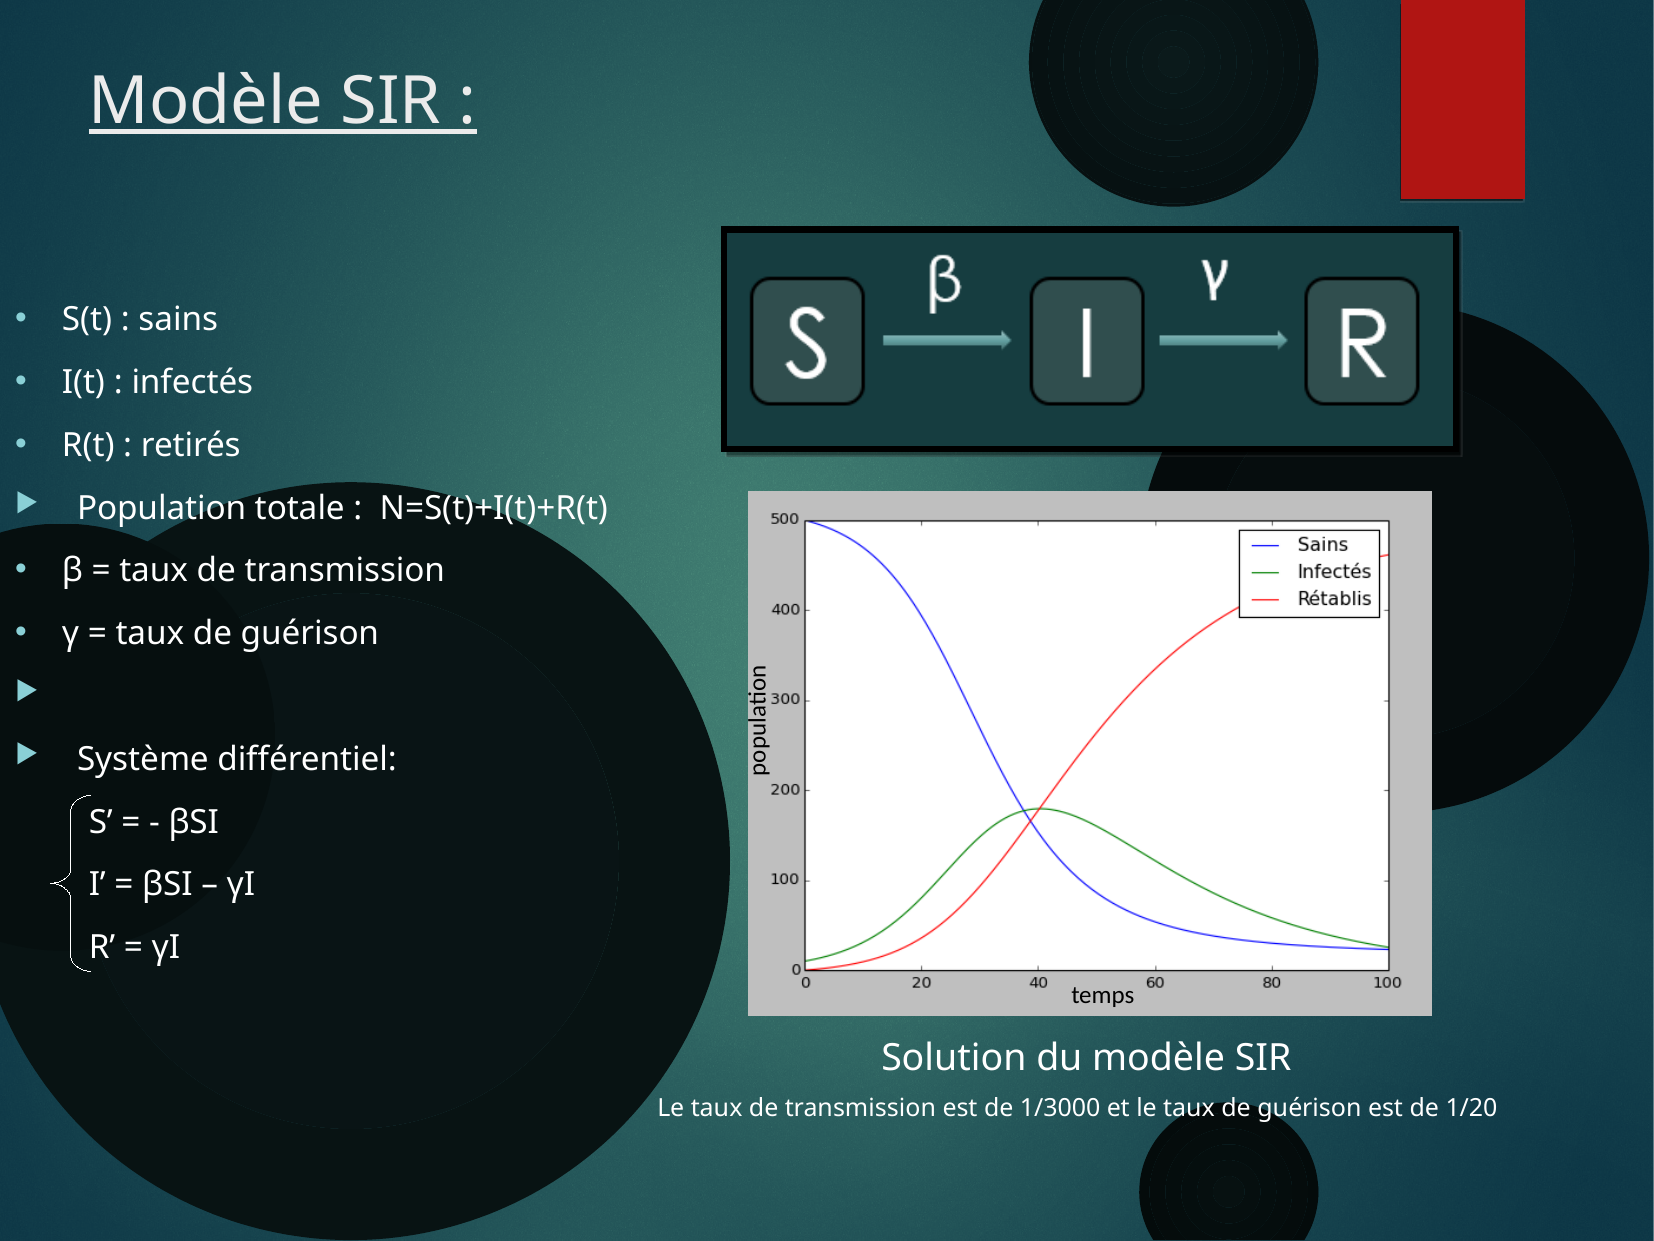

# Modèle SIR :
S(t) : sains
I(t) : infectés
R(t) : retirés
Population totale : N=S(t)+I(t)+R(t)
β = taux de transmission
γ = taux de guérison
Système différentiel:
	S’ = - βSI
	I’ = βSI – γI
	R’ = γI
population
temps
Solution du modèle SIR
Le taux de transmission est de 1/3000 et le taux de guérison est de 1/20